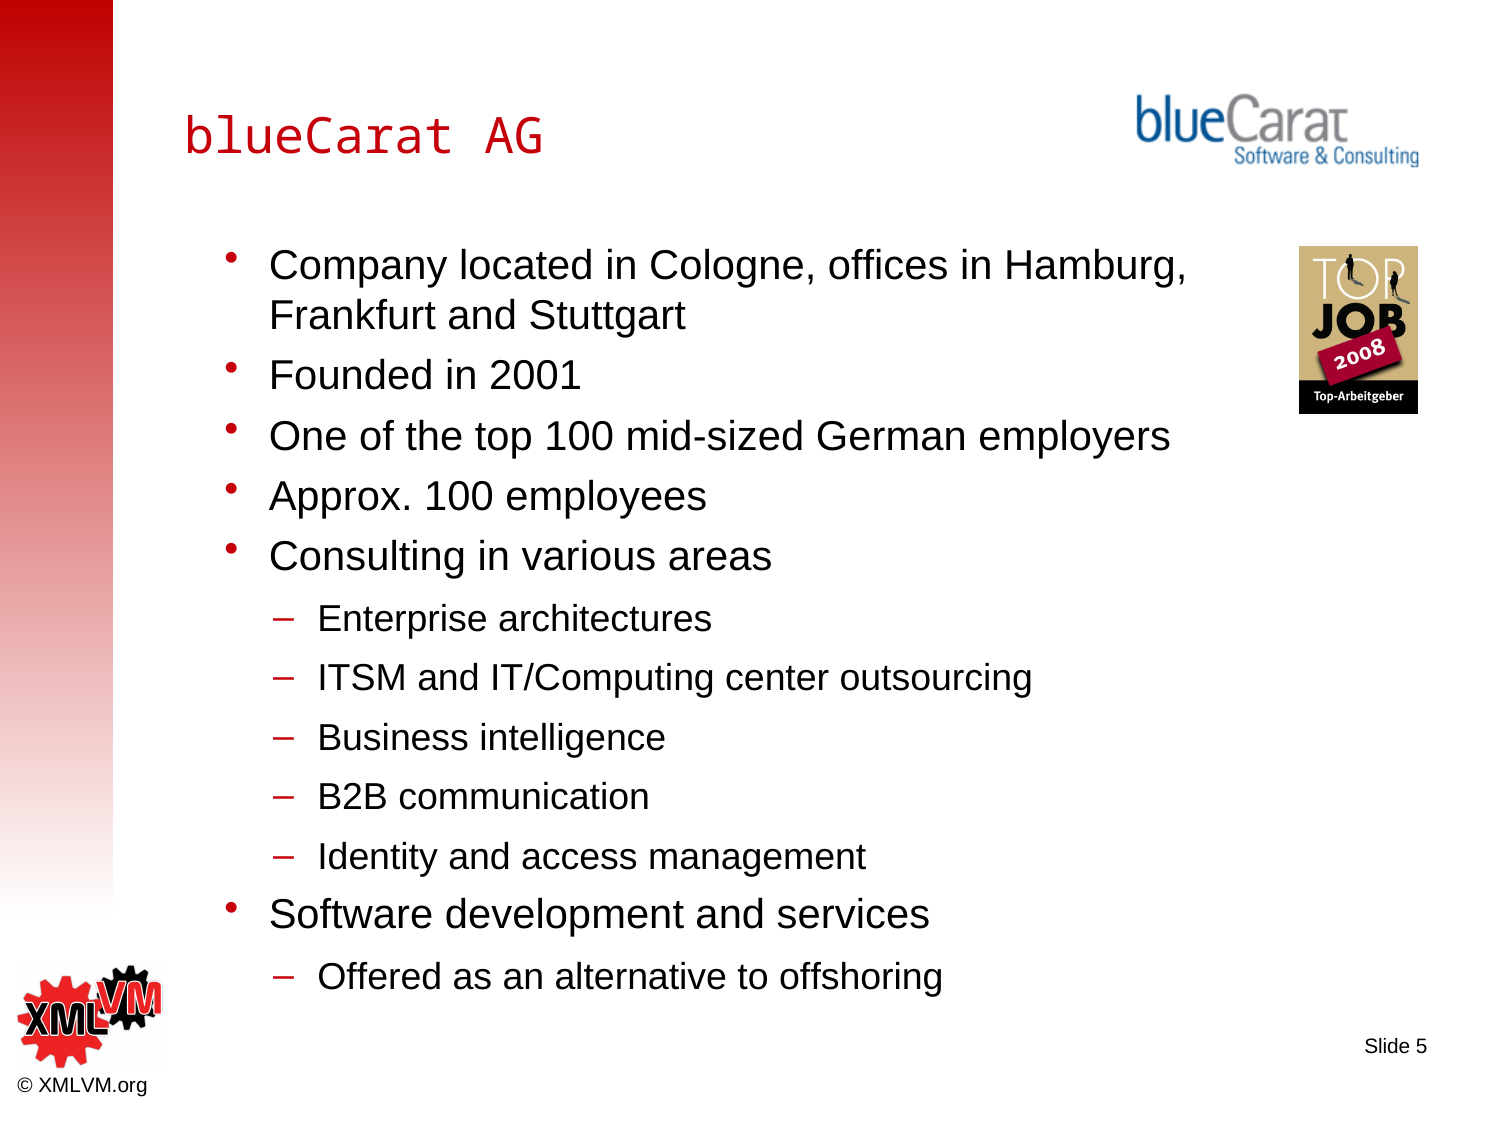

# blueCarat AG
Company located in Cologne, offices in Hamburg,
Frankfurt and Stuttgart
Founded in 2001
One of the top 100 mid-sized German employers
Approx. 100 employees
Consulting in various areas
Enterprise architectures
ITSM and IT/Computing center outsourcing
Business intelligence
B2B communication
Identity and access management
Software development and services
Offered as an alternative to offshoring